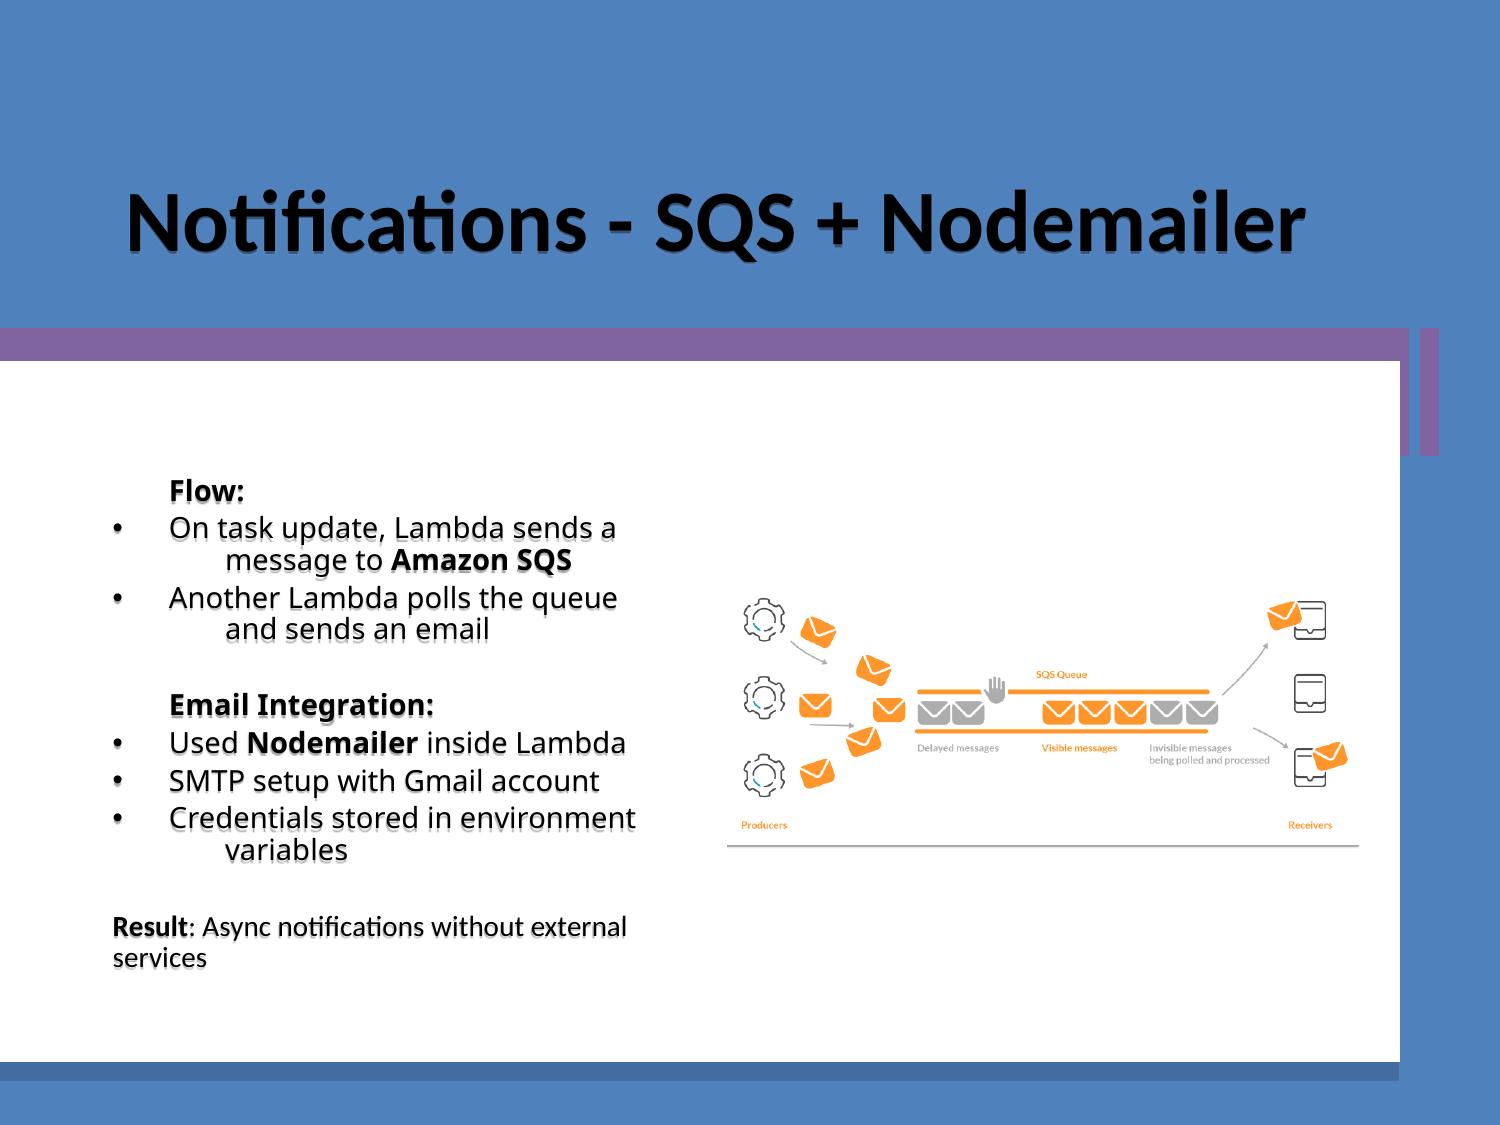

# Notifications - SQS + Nodemailer
Flow:
On task update, Lambda sends a message to Amazon SQS
Another Lambda polls the queue and sends an email
Email Integration:
Used Nodemailer inside Lambda
SMTP setup with Gmail account
Credentials stored in environment variables
Result: Async notifications without external services